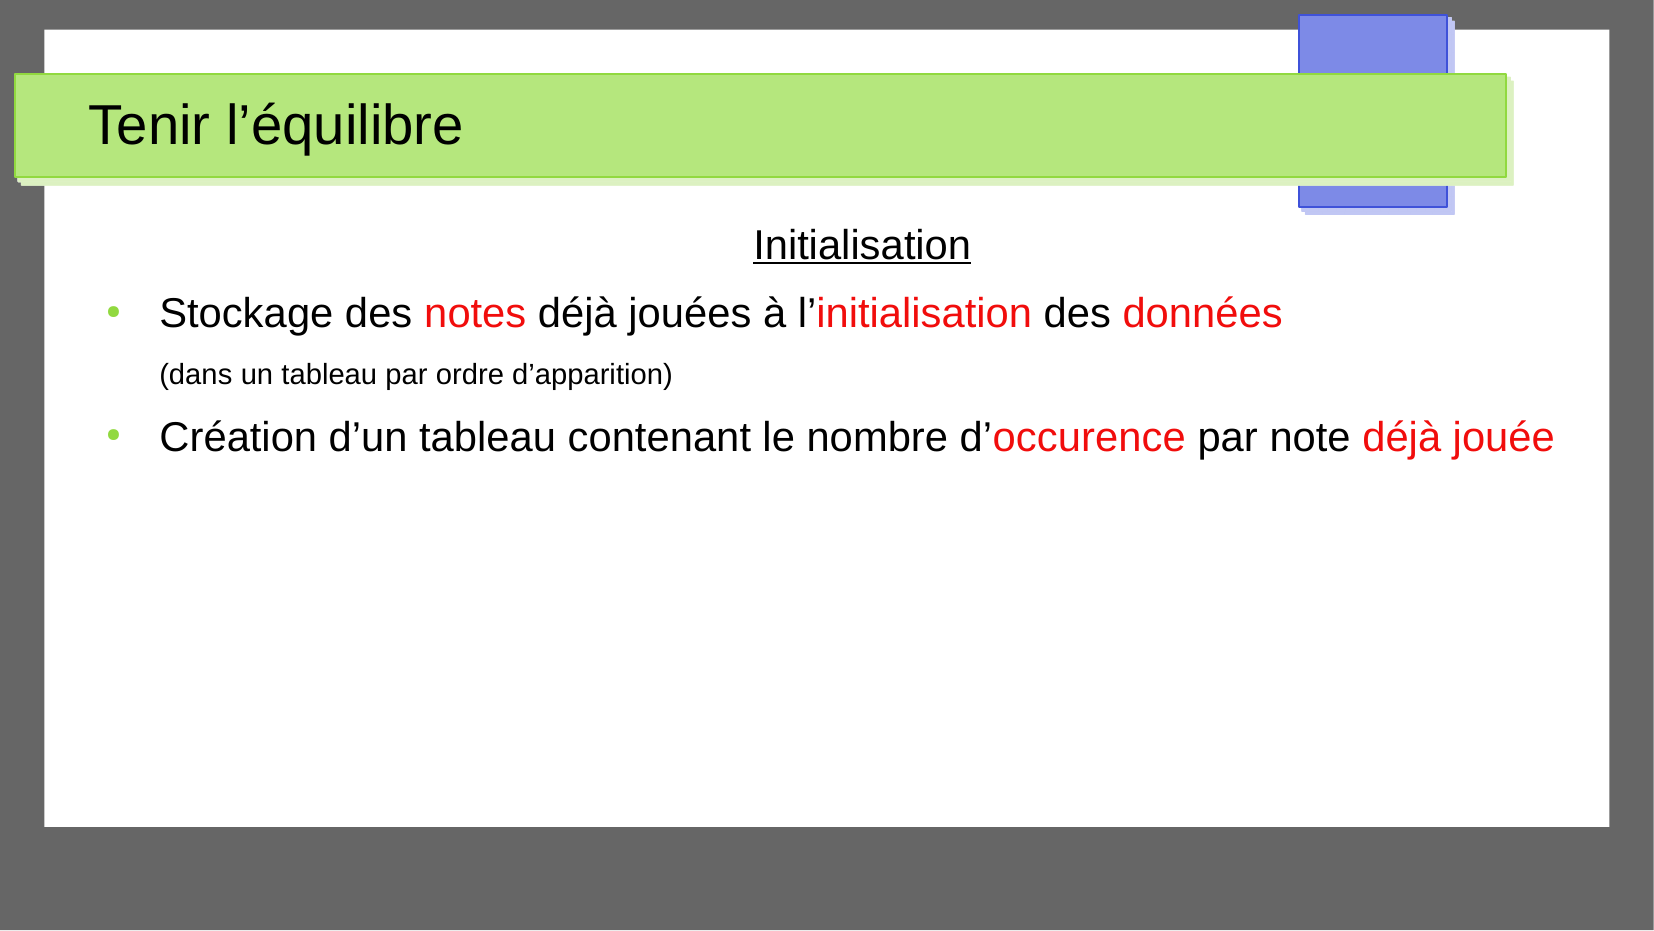

# Tenir l’équilibre
Initialisation
Stockage des notes déjà jouées à l’initialisation des données
(dans un tableau par ordre d’apparition)
Création d’un tableau contenant le nombre d’occurence par note déjà jouée